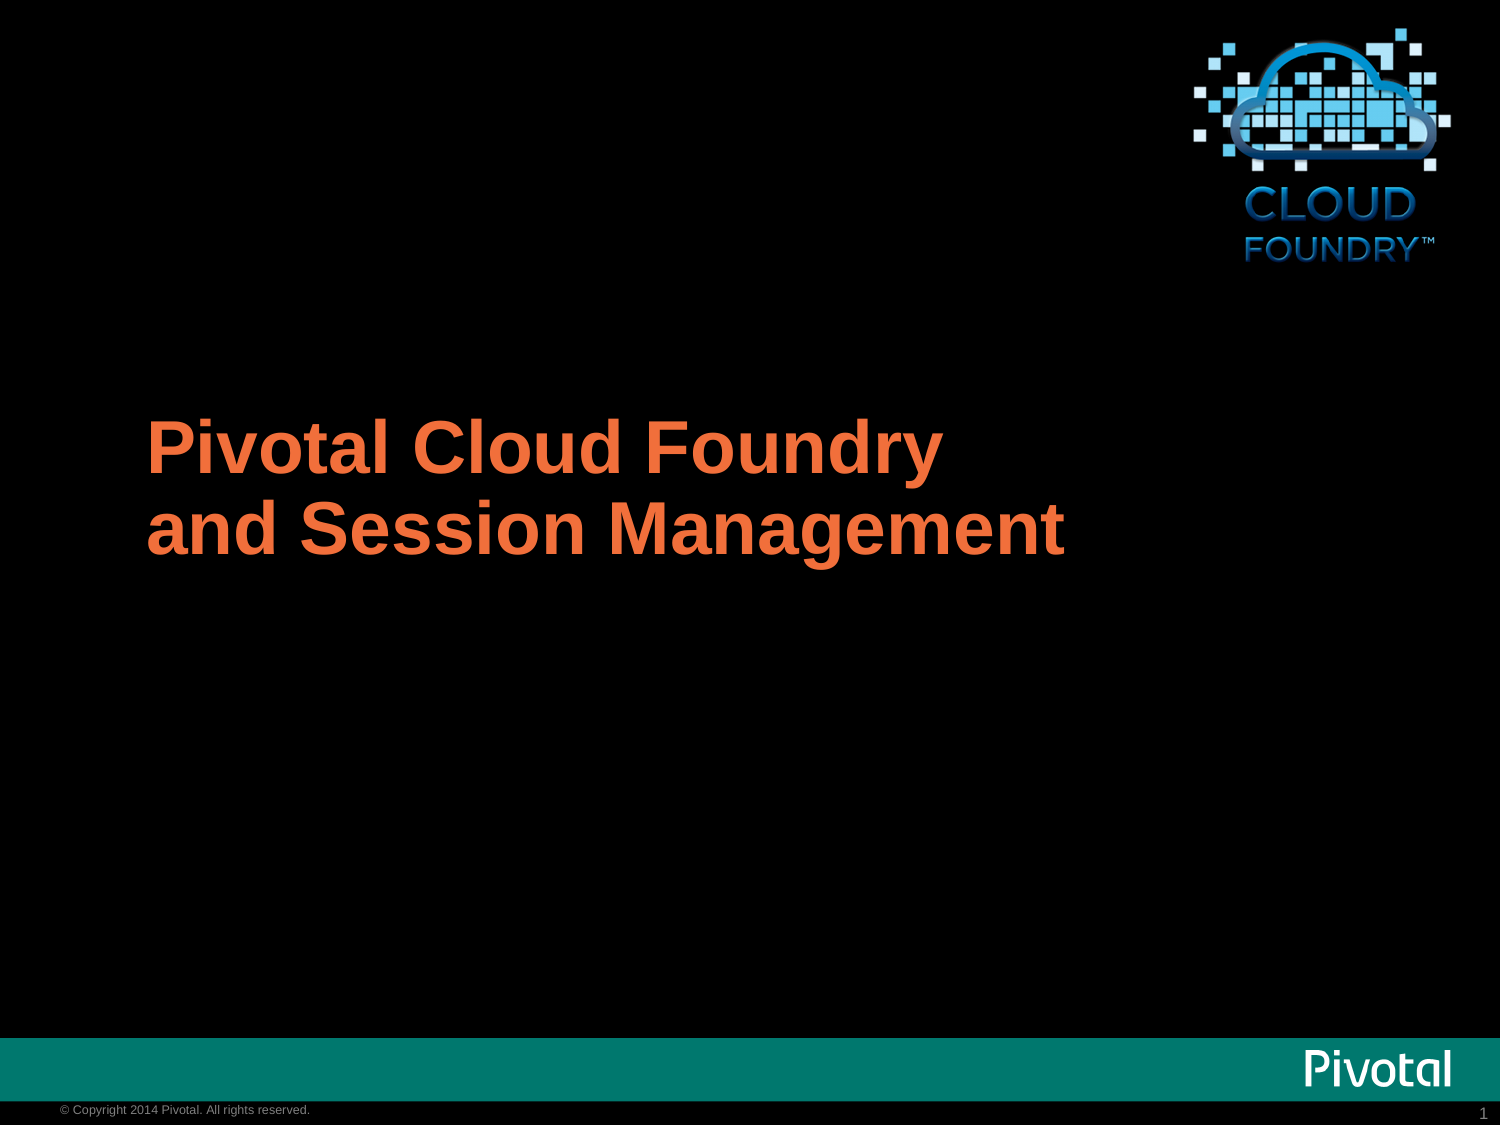

# Pivotal Cloud Foundry and Session Management